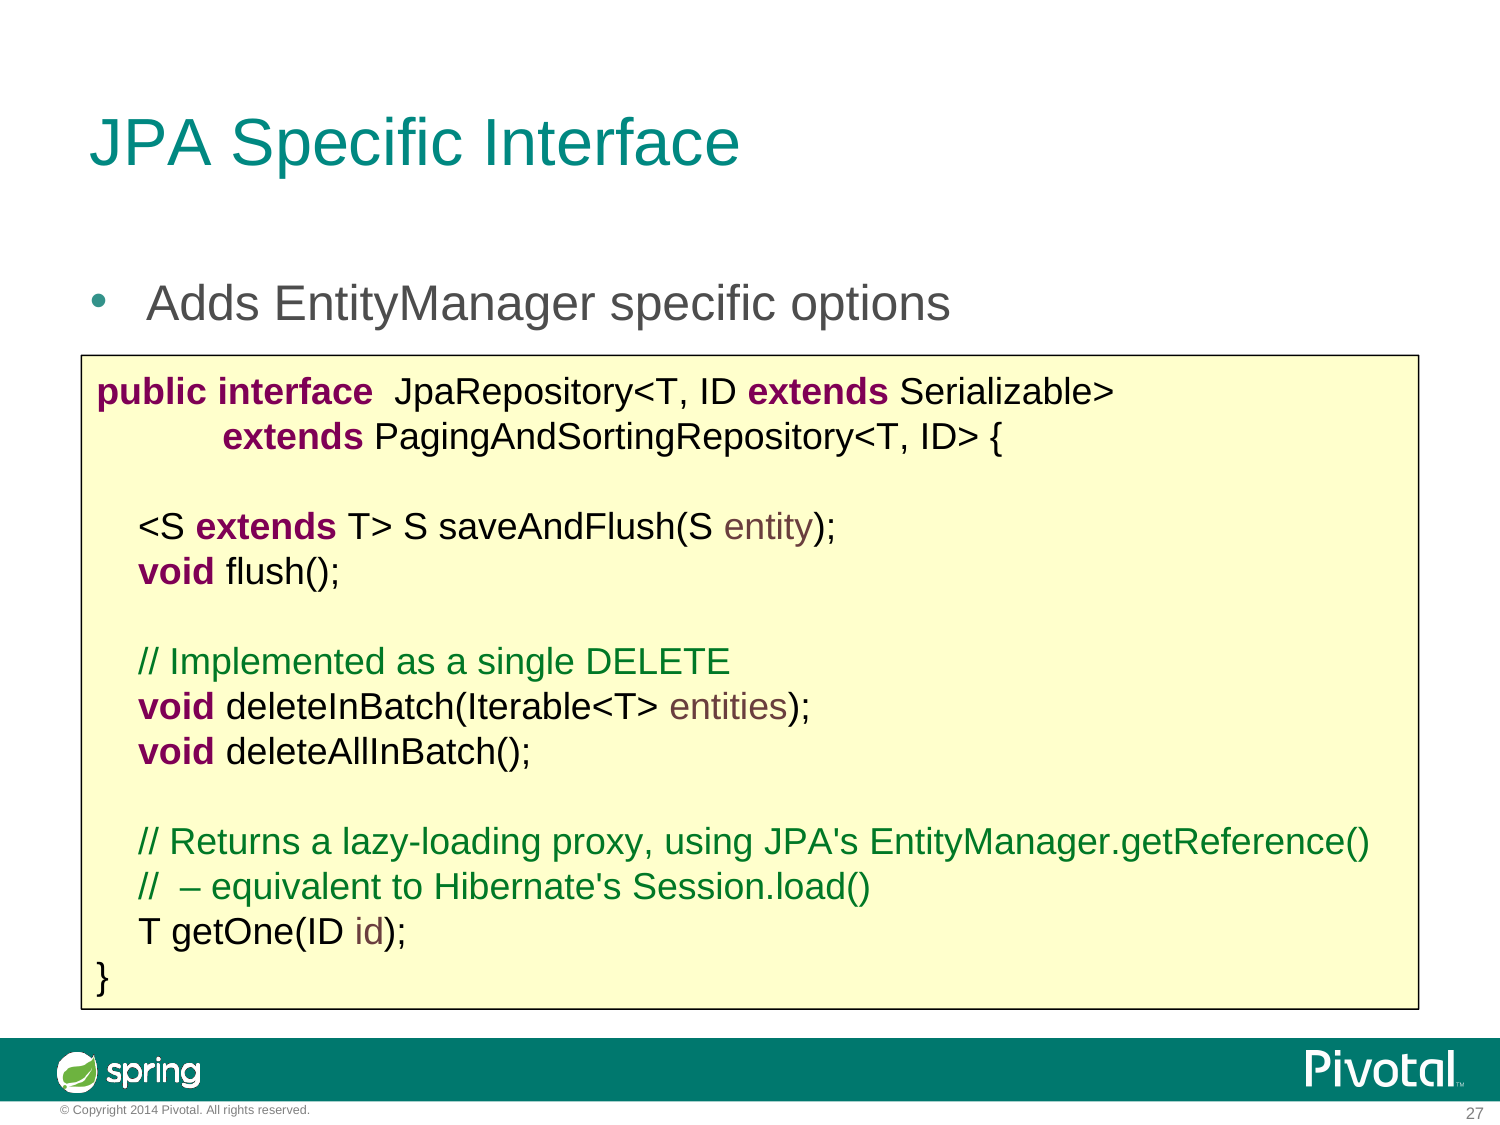

# JPA Specific Interface
Adds EntityManager specific options
public interface JpaRepository<T, ID extends Serializable>
 extends PagingAndSortingRepository<T, ID> {
 <S extends T> S saveAndFlush(S entity);
 void flush();
 // Implemented as a single DELETE
 void deleteInBatch(Iterable<T> entities);
 void deleteAllInBatch();
 // Returns a lazy-loading proxy, using JPA's EntityManager.getReference()
 // – equivalent to Hibernate's Session.load()
 T getOne(ID id);
}